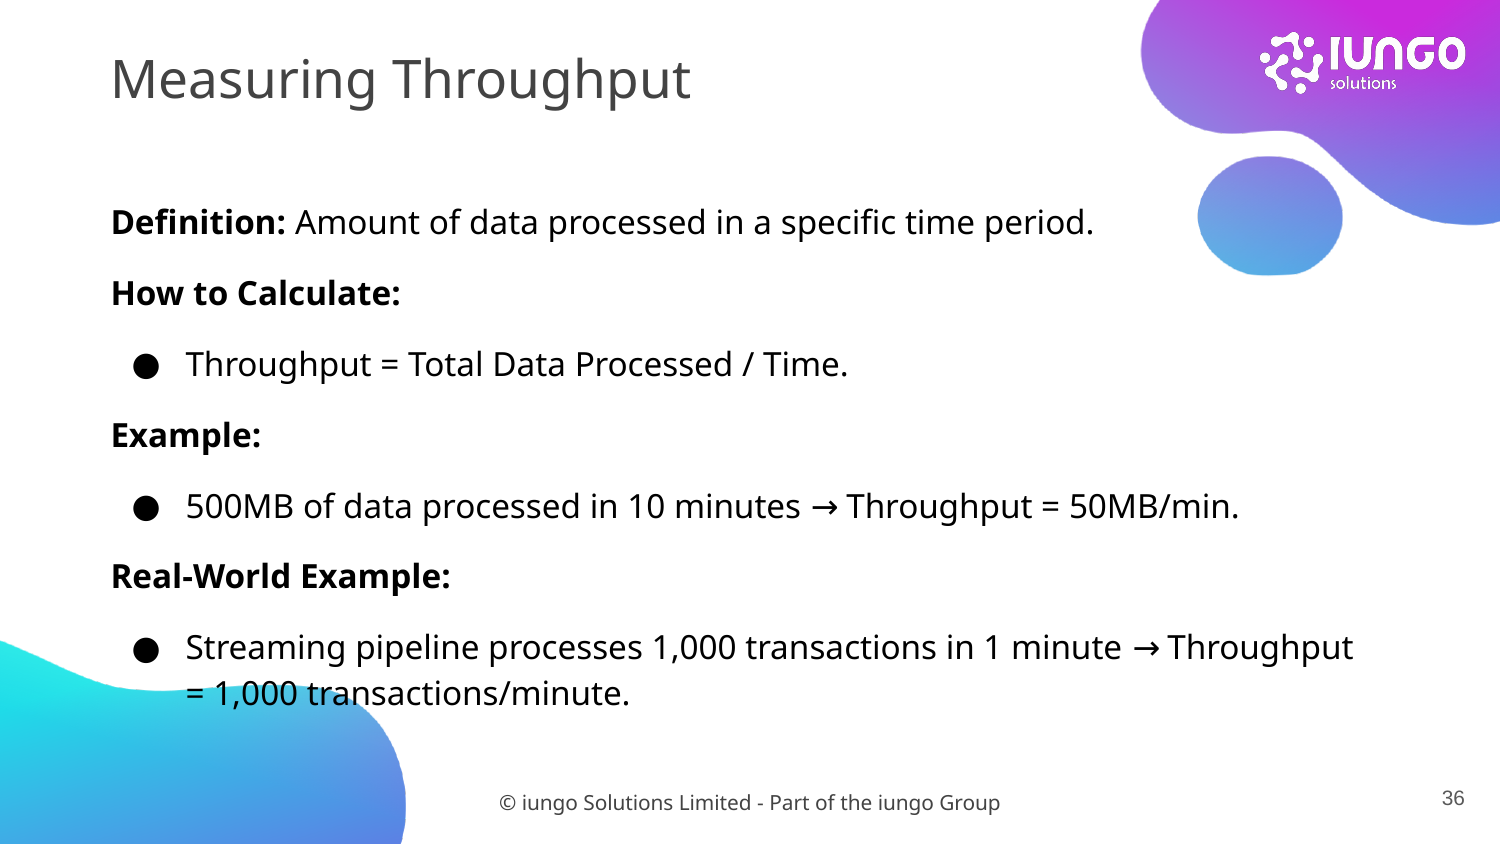

# Measuring Throughput
Definition: Amount of data processed in a specific time period.
How to Calculate:
Throughput = Total Data Processed / Time.
Example:
500MB of data processed in 10 minutes → Throughput = 50MB/min.
Real-World Example:
Streaming pipeline processes 1,000 transactions in 1 minute → Throughput = 1,000 transactions/minute.